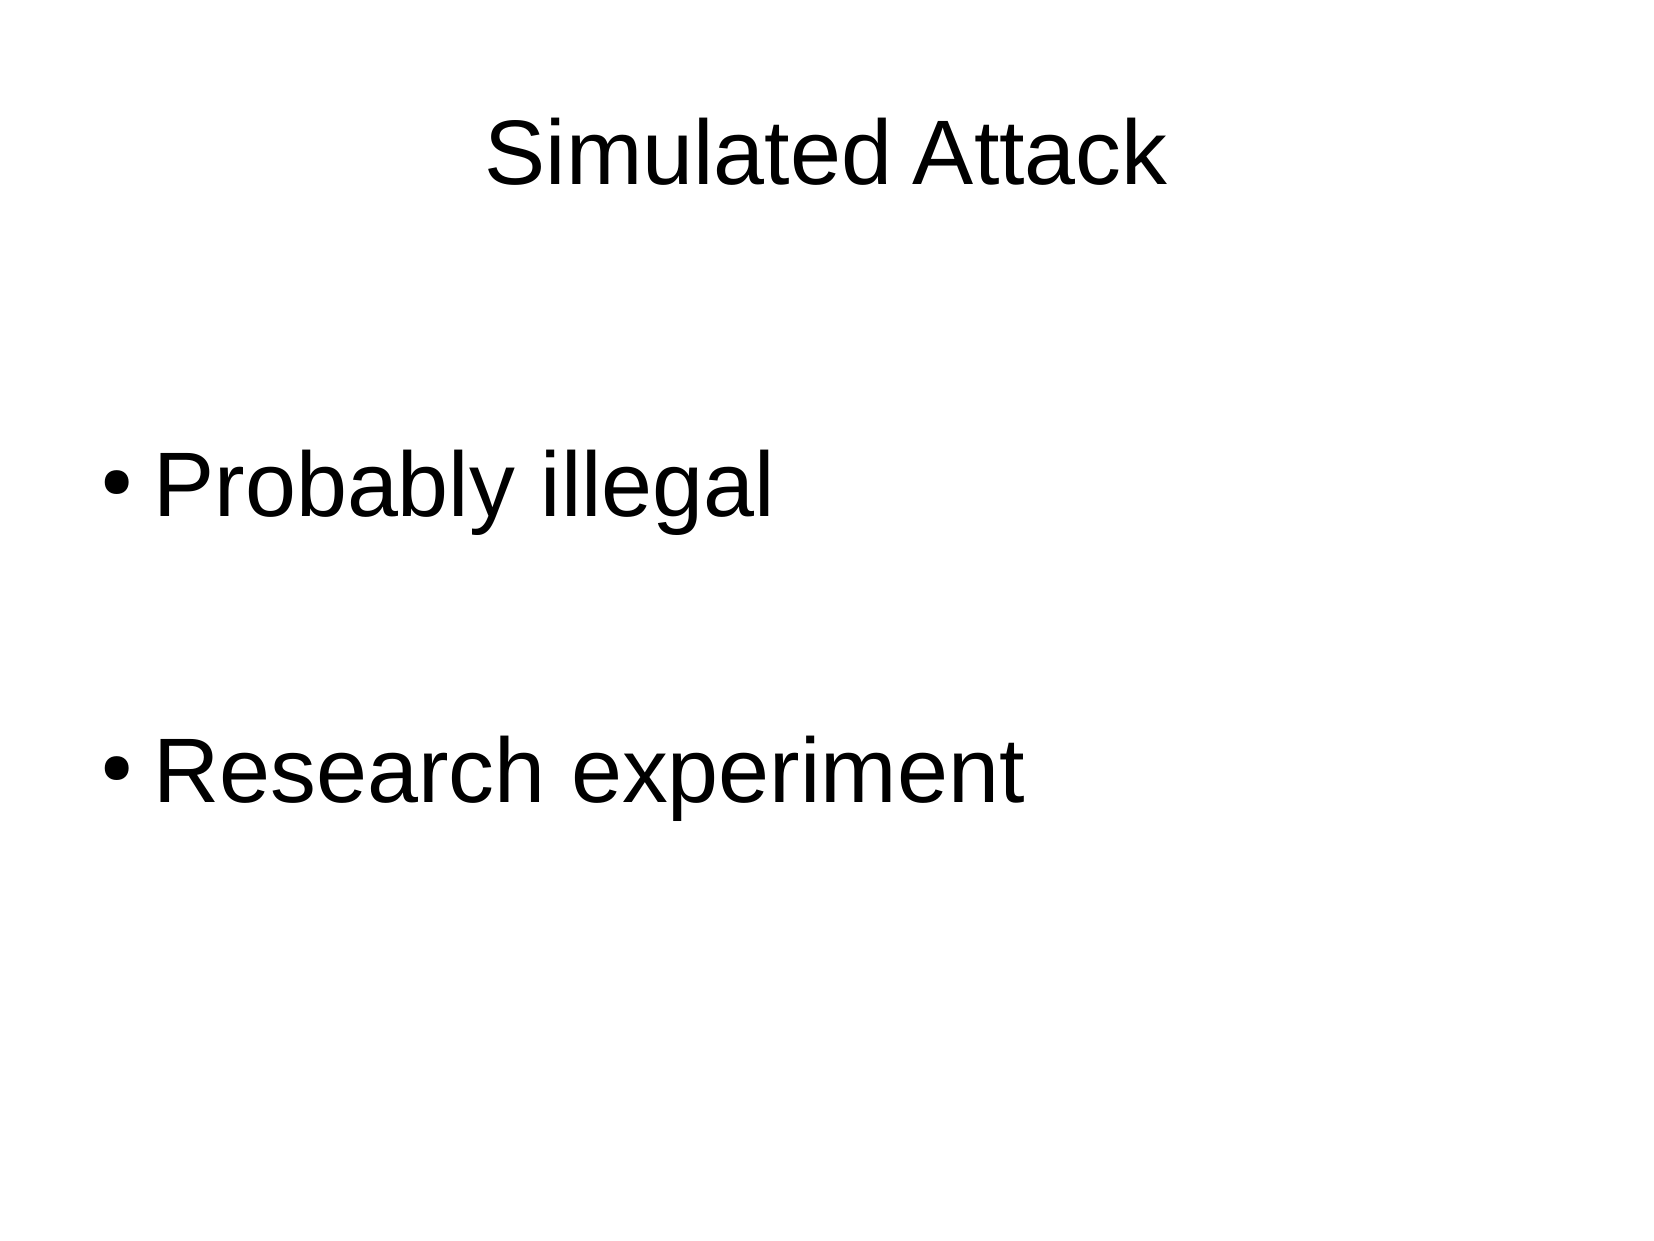

# Simulated Attack
Probably illegal
Research experiment